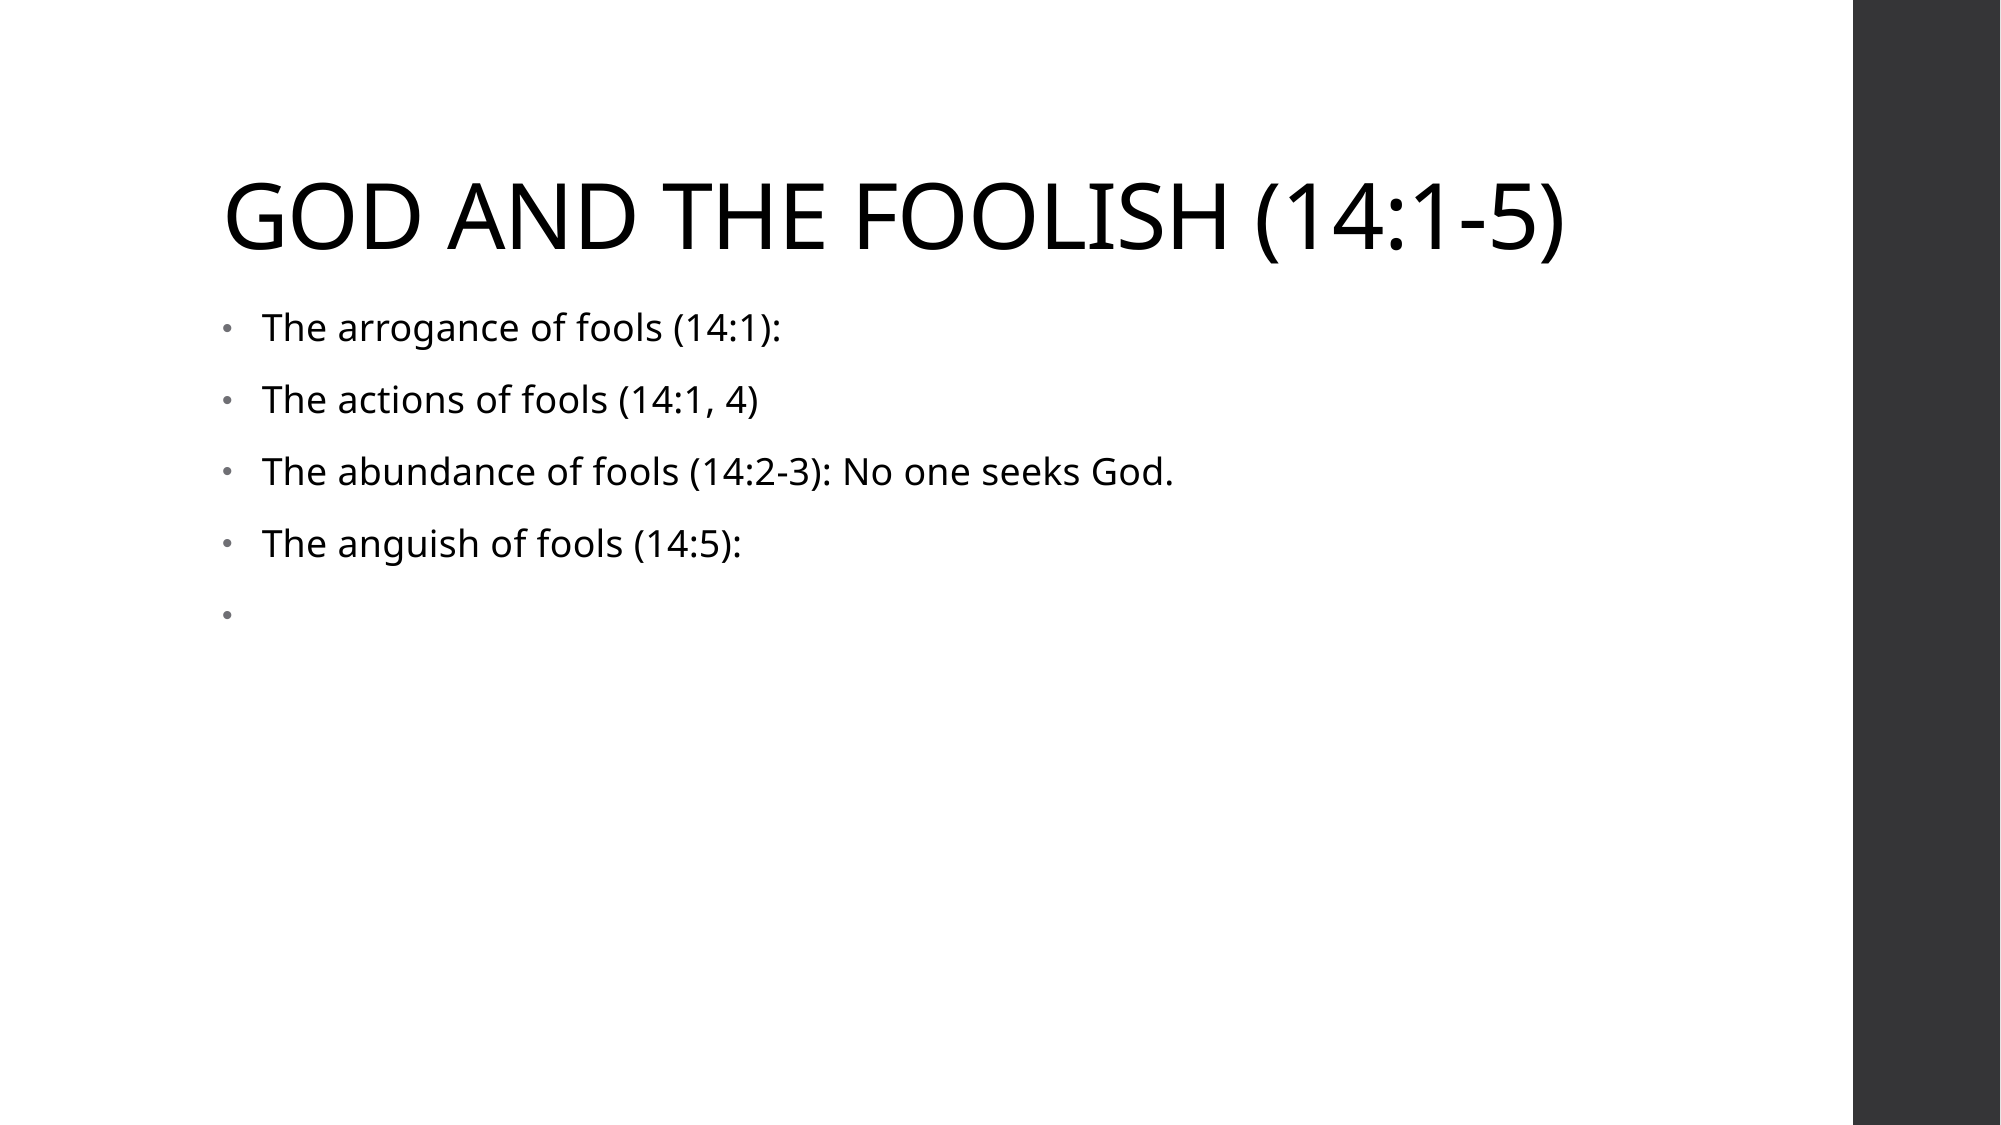

# GOD AND THE FOOLISH (14:1-5)
 The arrogance of fools (14:1):
 The actions of fools (14:1, 4)
 The abundance of fools (14:2-3): No one seeks God.
 The anguish of fools (14:5):